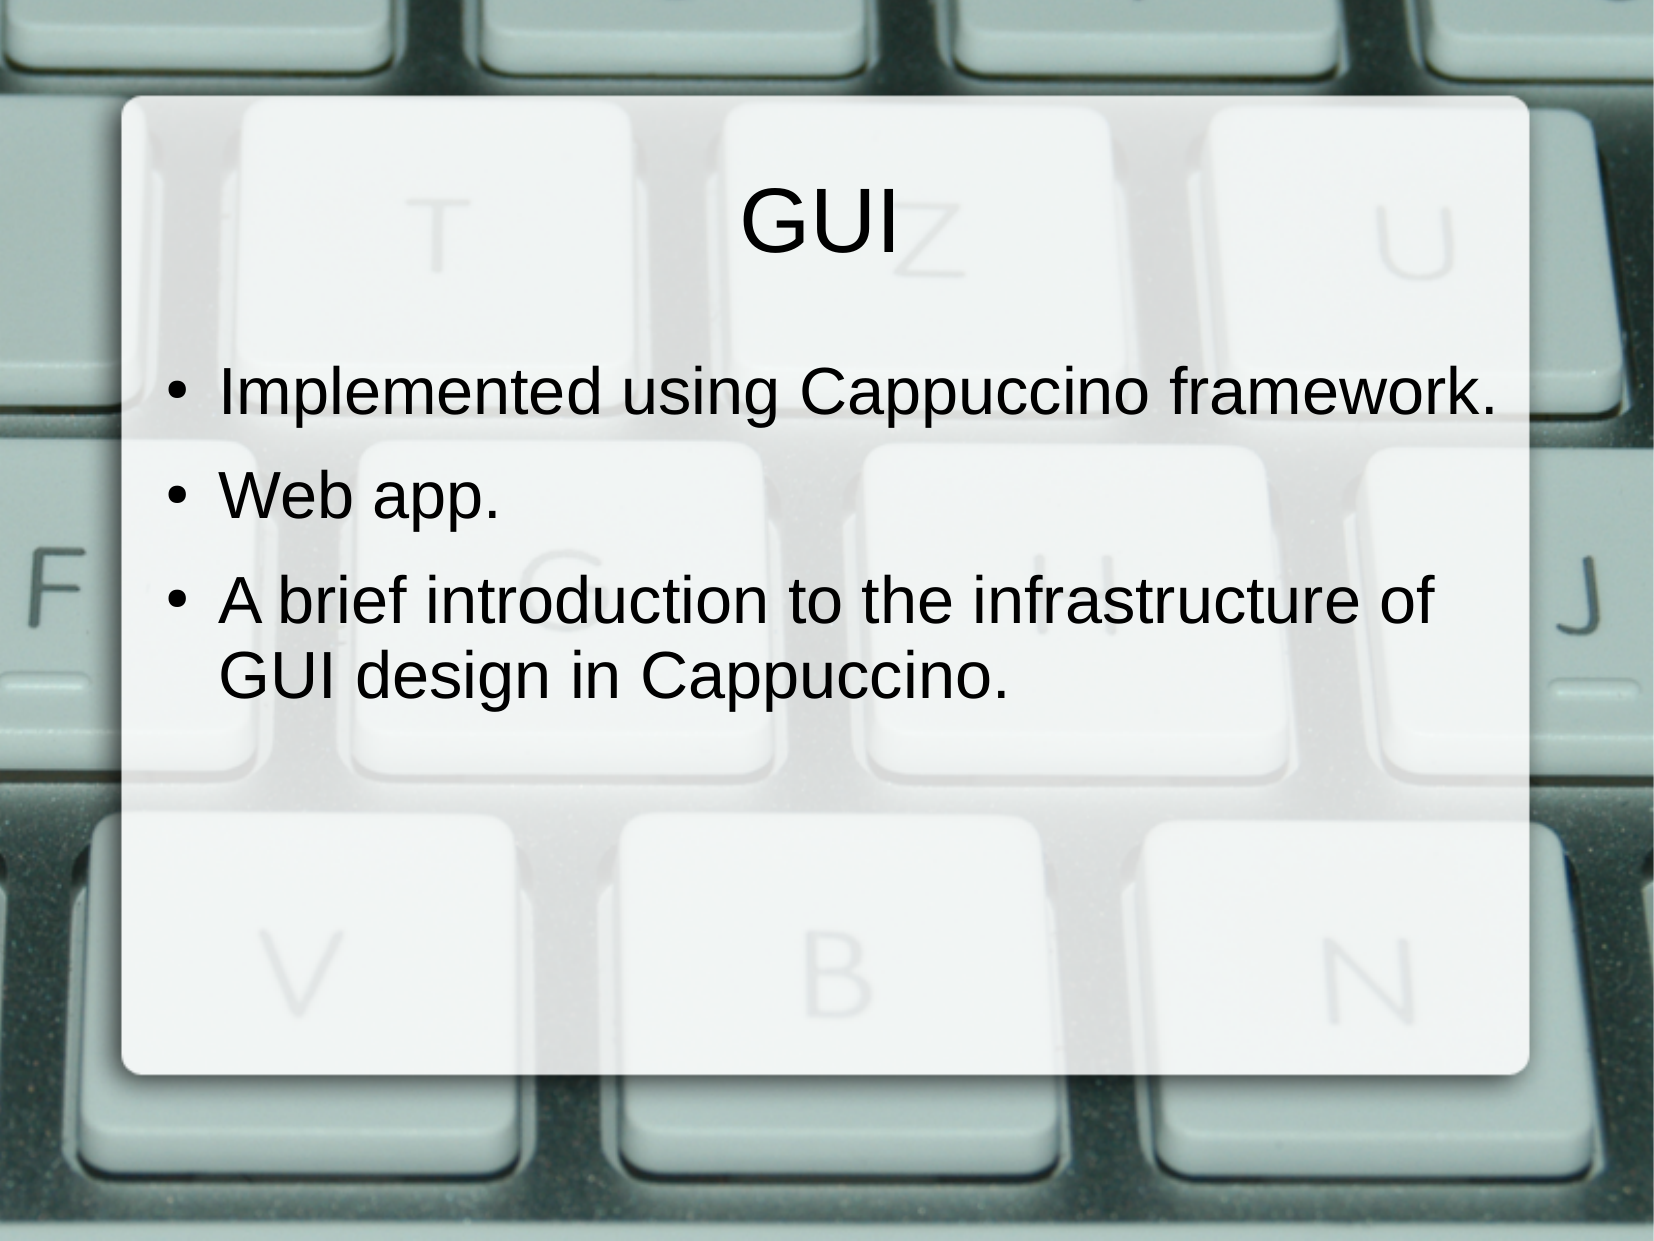

# GUI
Implemented using Cappuccino framework.
Web app.
A brief introduction to the infrastructure of GUI design in Cappuccino.